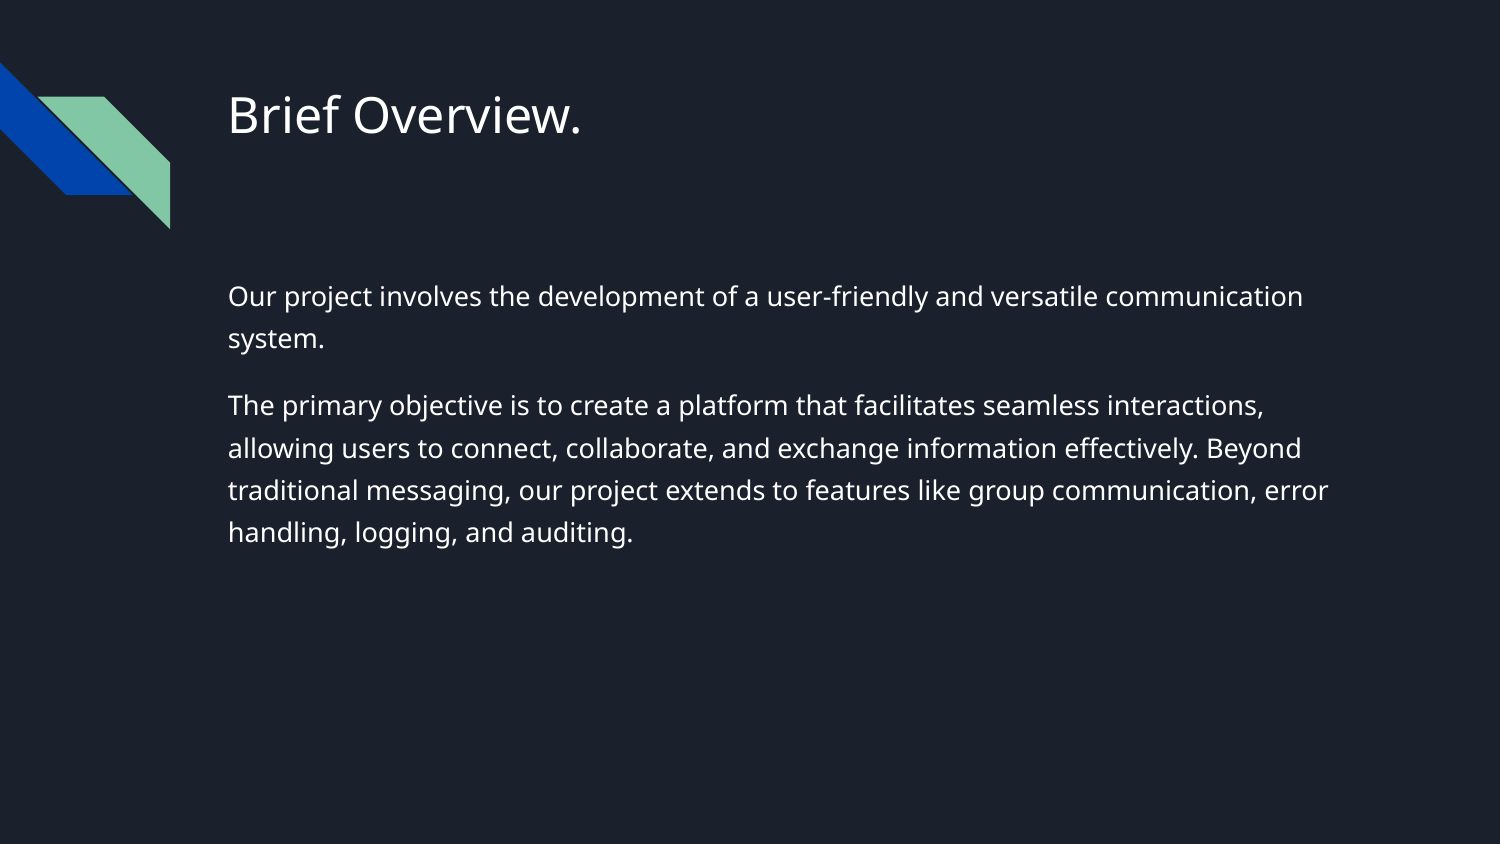

# Brief Overview.
Our project involves the development of a user-friendly and versatile communication system.
The primary objective is to create a platform that facilitates seamless interactions, allowing users to connect, collaborate, and exchange information effectively. Beyond traditional messaging, our project extends to features like group communication, error handling, logging, and auditing.